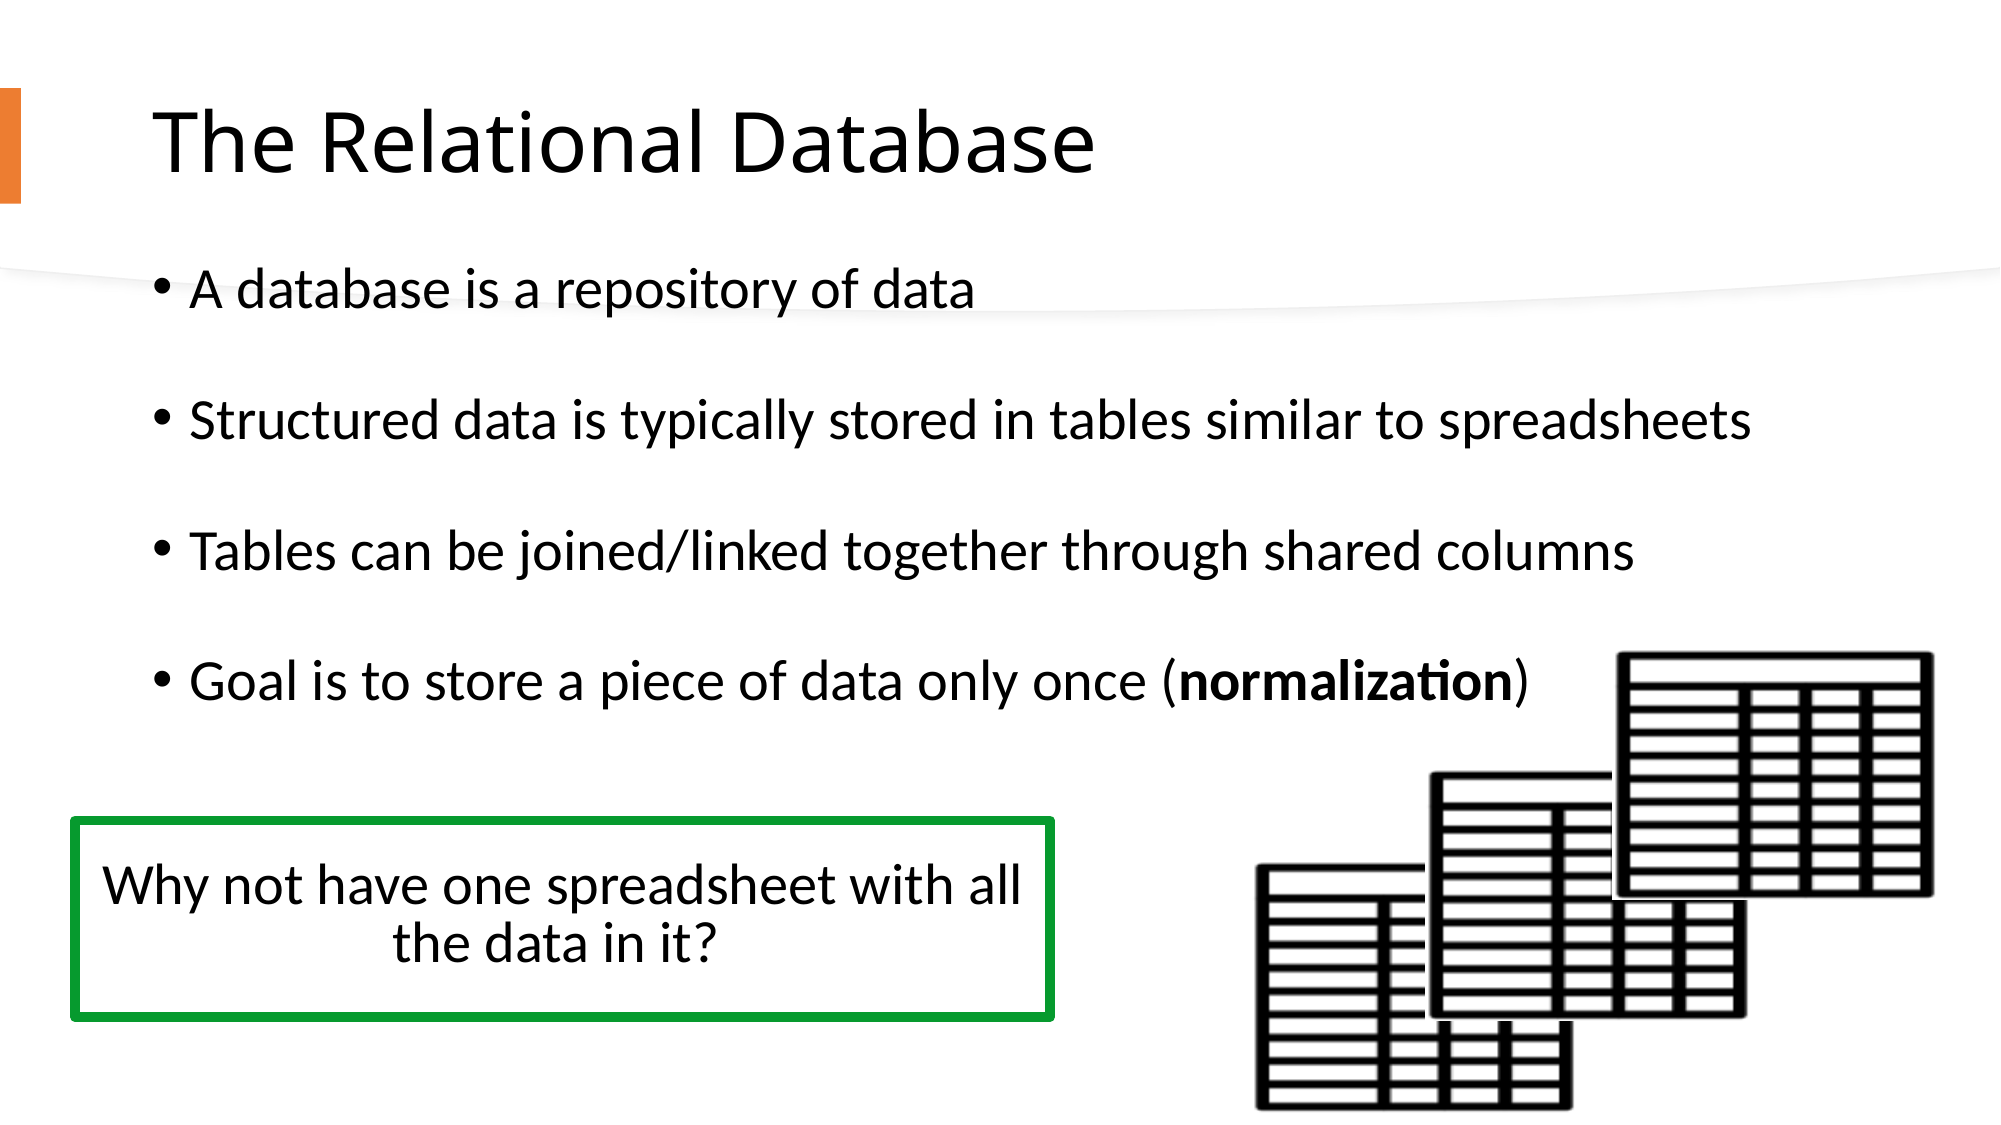

# The Relational Database
A database is a repository of data
Structured data is typically stored in tables similar to spreadsheets
Tables can be joined/linked together through shared columns
Goal is to store a piece of data only once (normalization)
Why not have one spreadsheet with all the data in it?